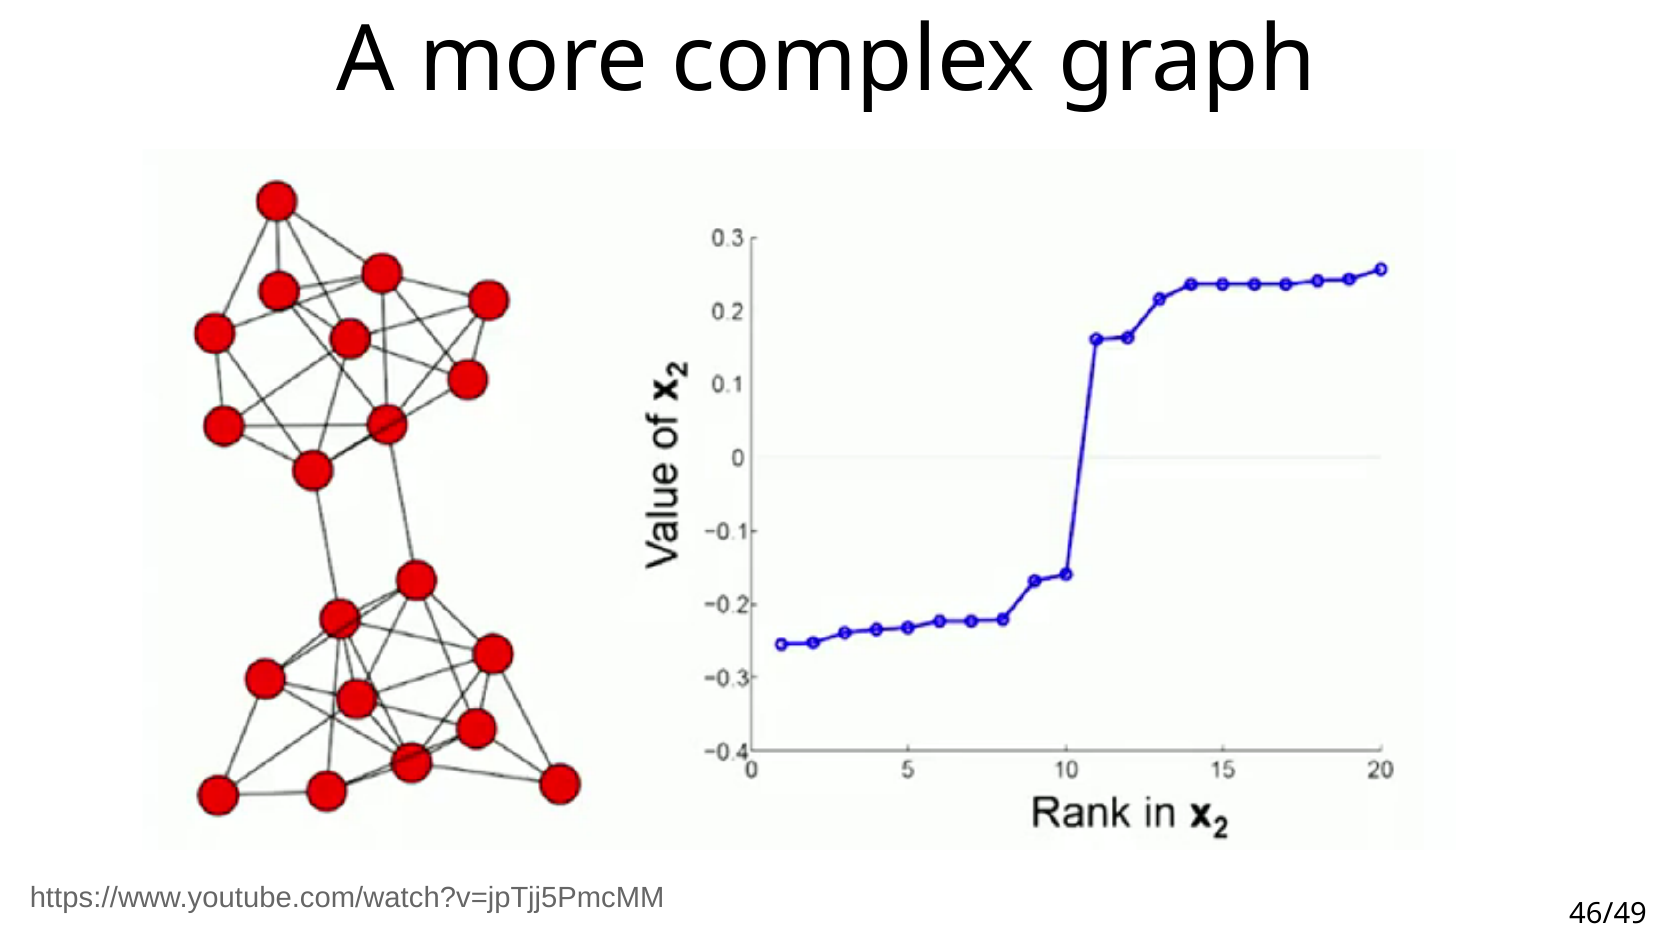

# A more complex graph
https://www.youtube.com/watch?v=jpTjj5PmcMM
46